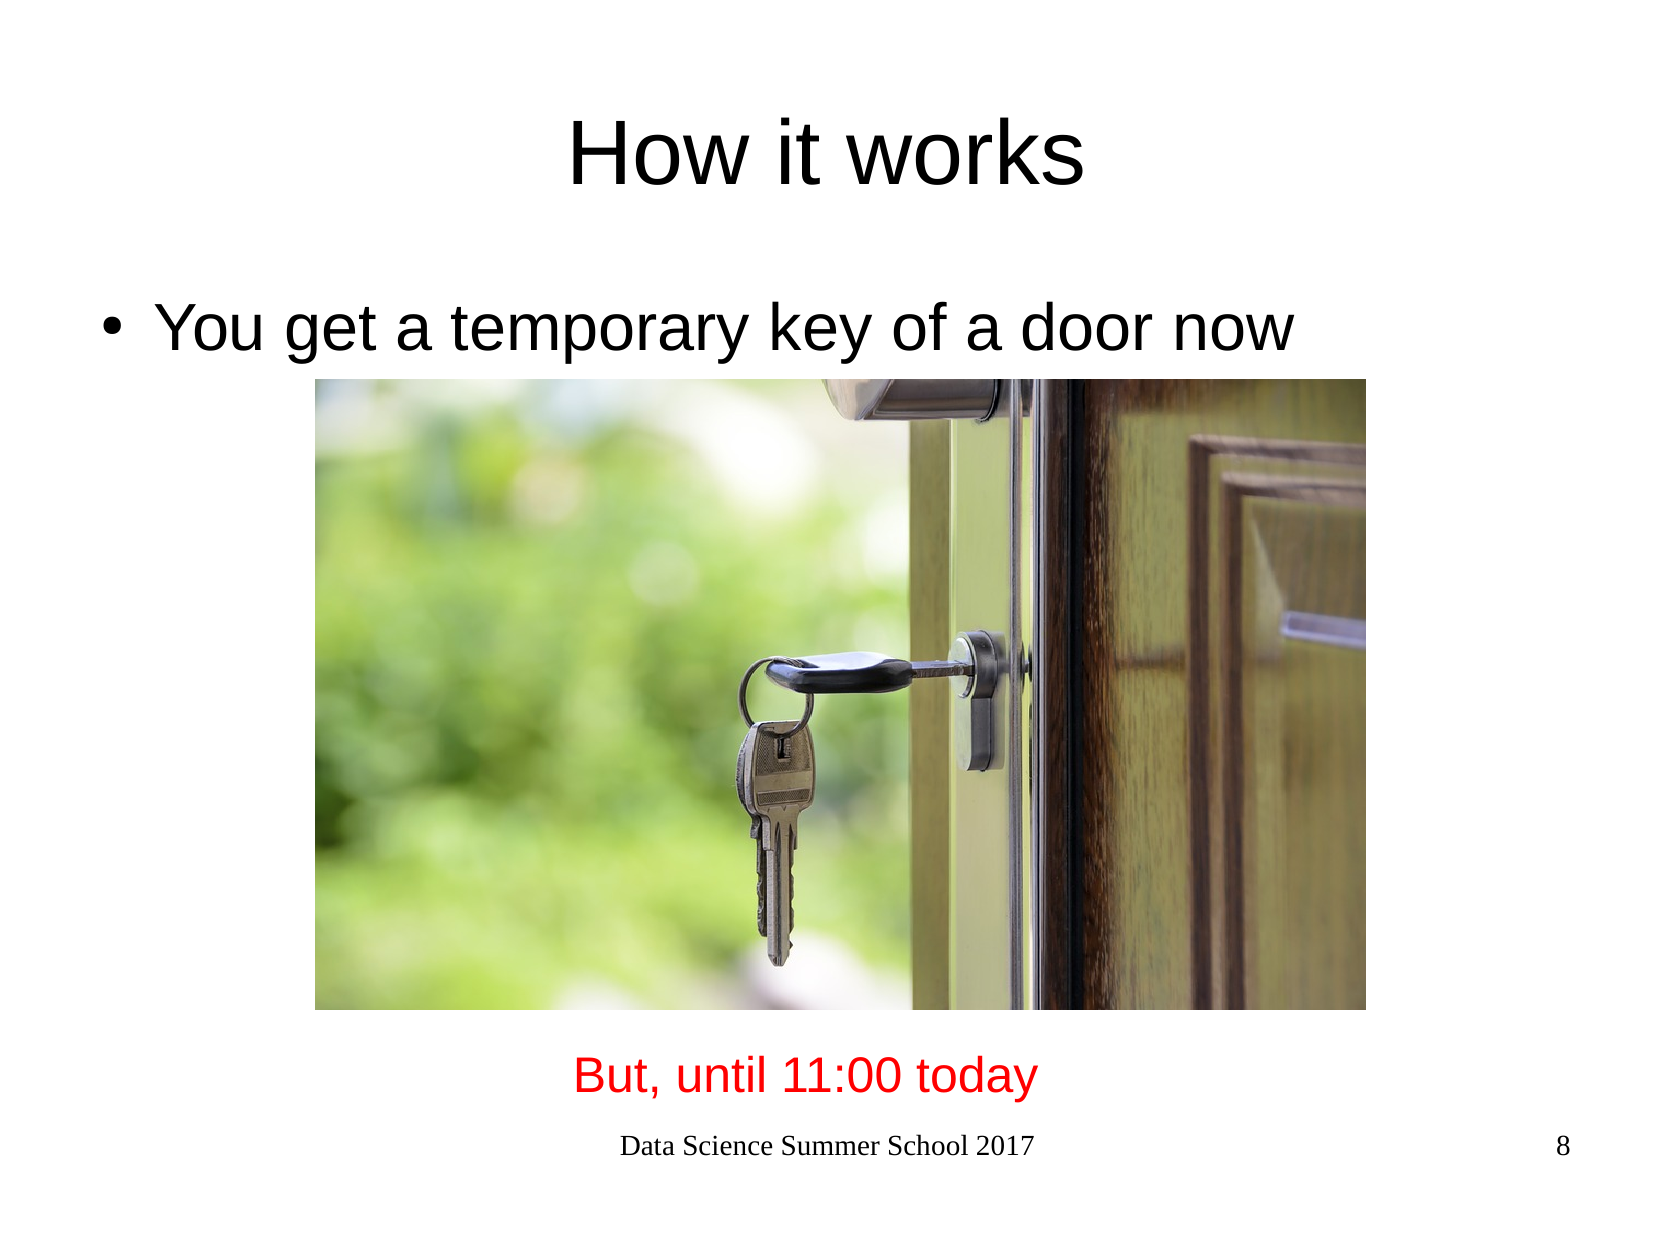

# How it works
You get a temporary key of a door now
But, until 11:00 today
Data Science Summer School 2017
8